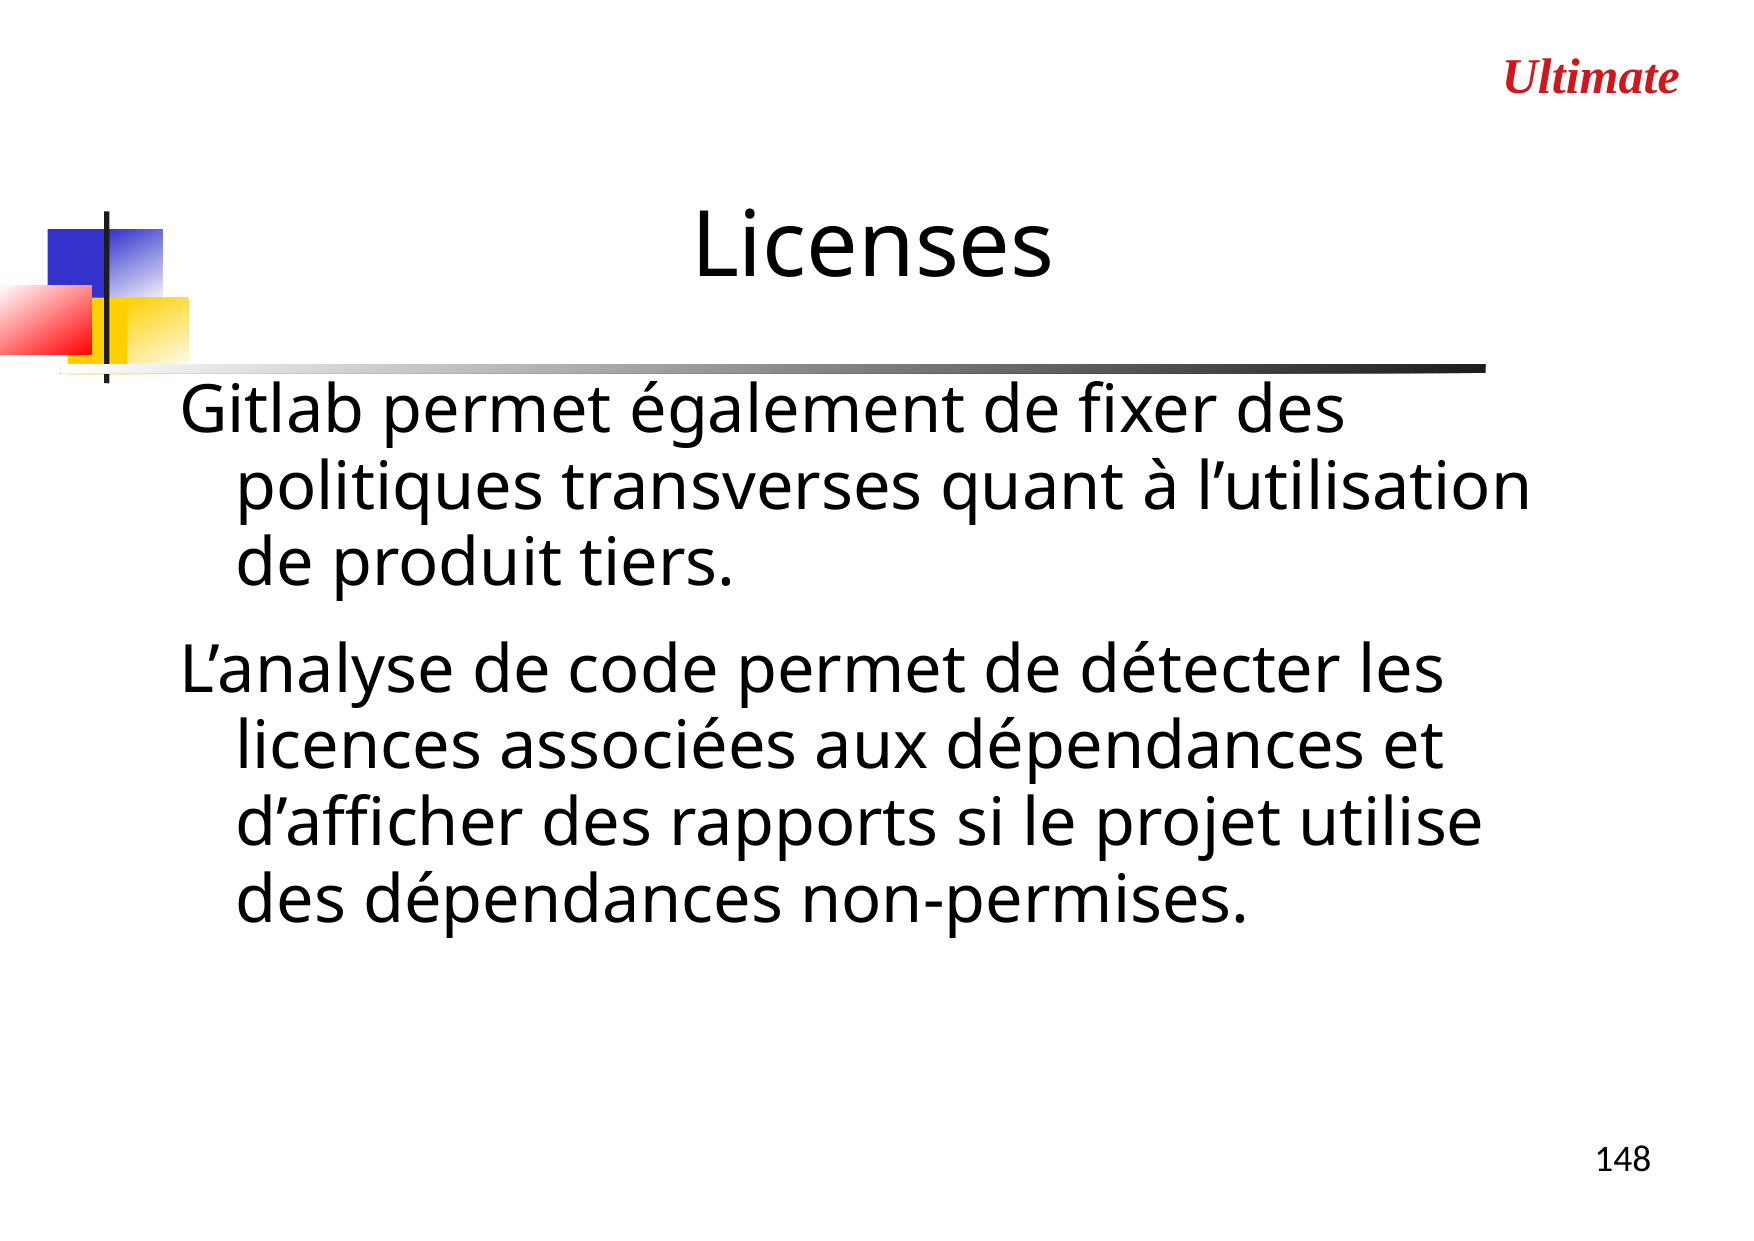

Ultimate
# Licenses
Gitlab permet également de fixer des politiques transverses quant à l’utilisation de produit tiers.
L’analyse de code permet de détecter les licences associées aux dépendances et d’afficher des rapports si le projet utilise des dépendances non-permises.